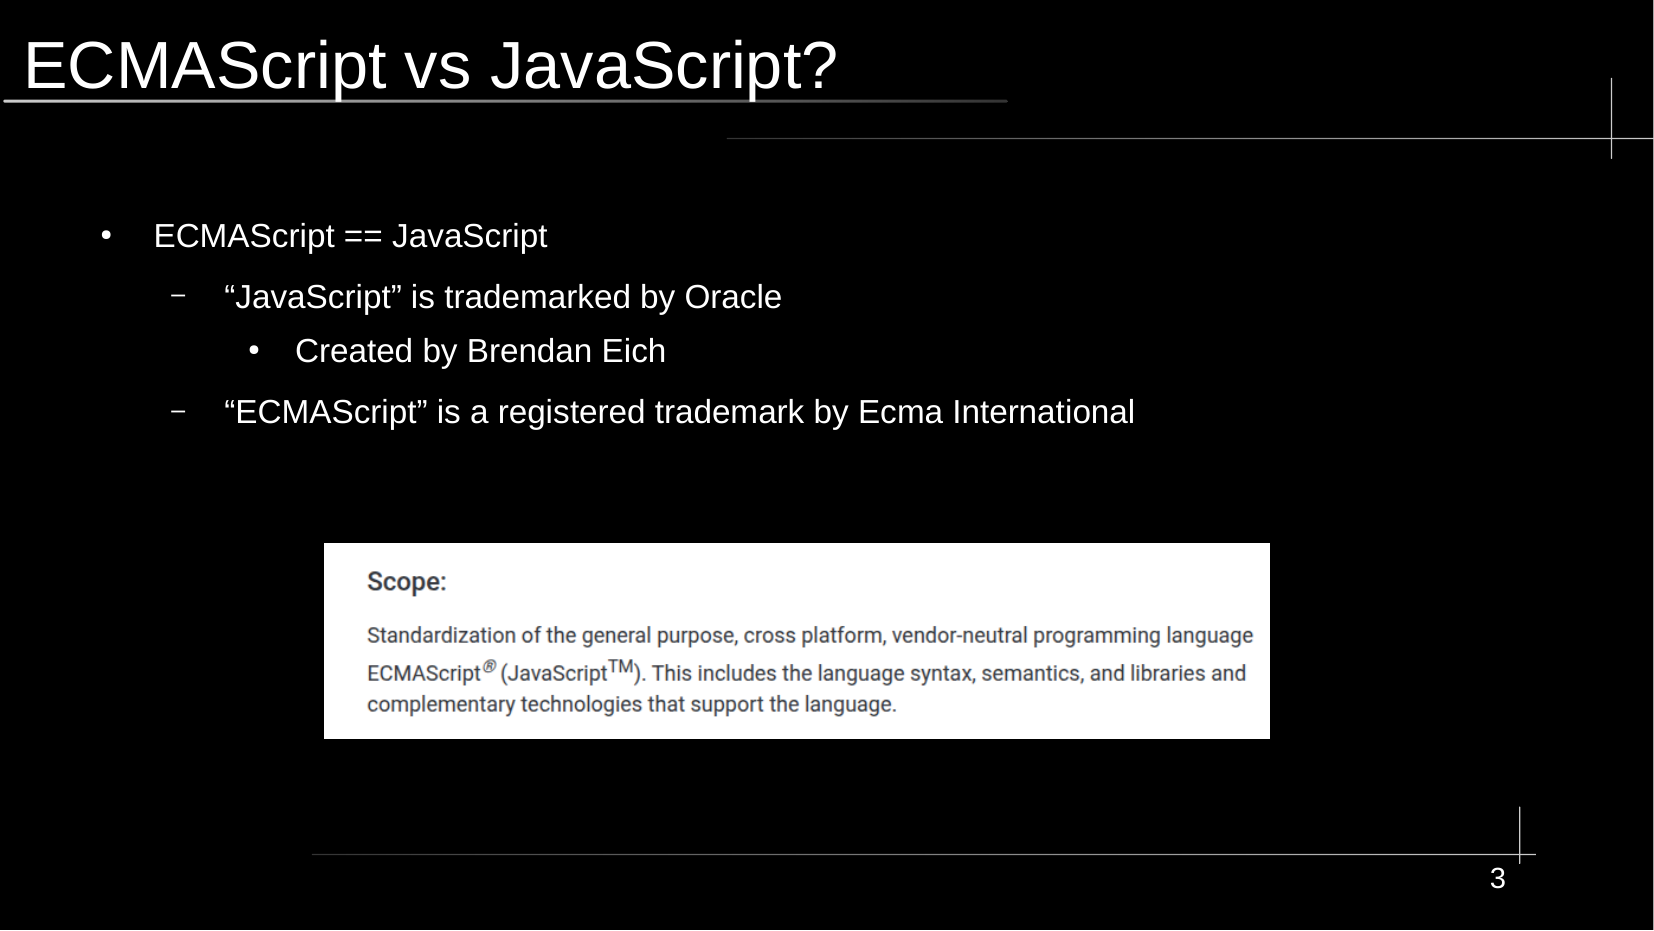

# ECMAScript vs JavaScript?
ECMAScript == JavaScript
“JavaScript” is trademarked by Oracle
Created by Brendan Eich
“ECMAScript” is a registered trademark by Ecma International
3